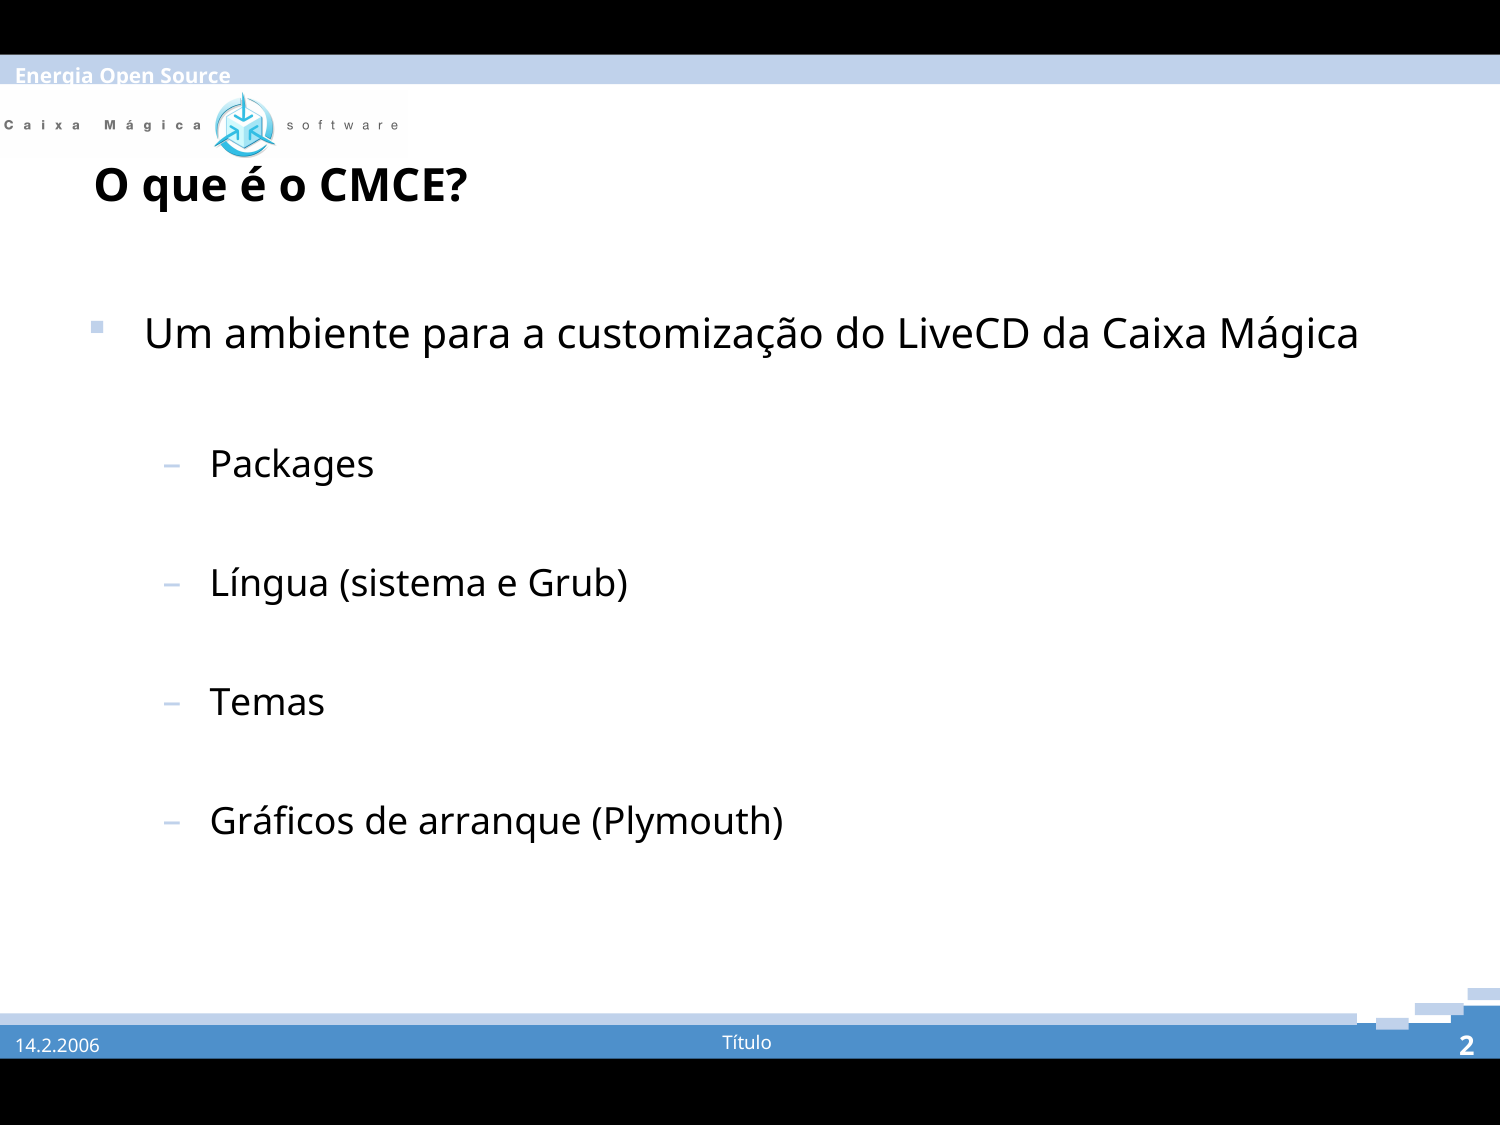

# O que é o CMCE?
Um ambiente para a customização do LiveCD da Caixa Mágica
Packages
Língua (sistema e Grub)
Temas
Gráficos de arranque (Plymouth)